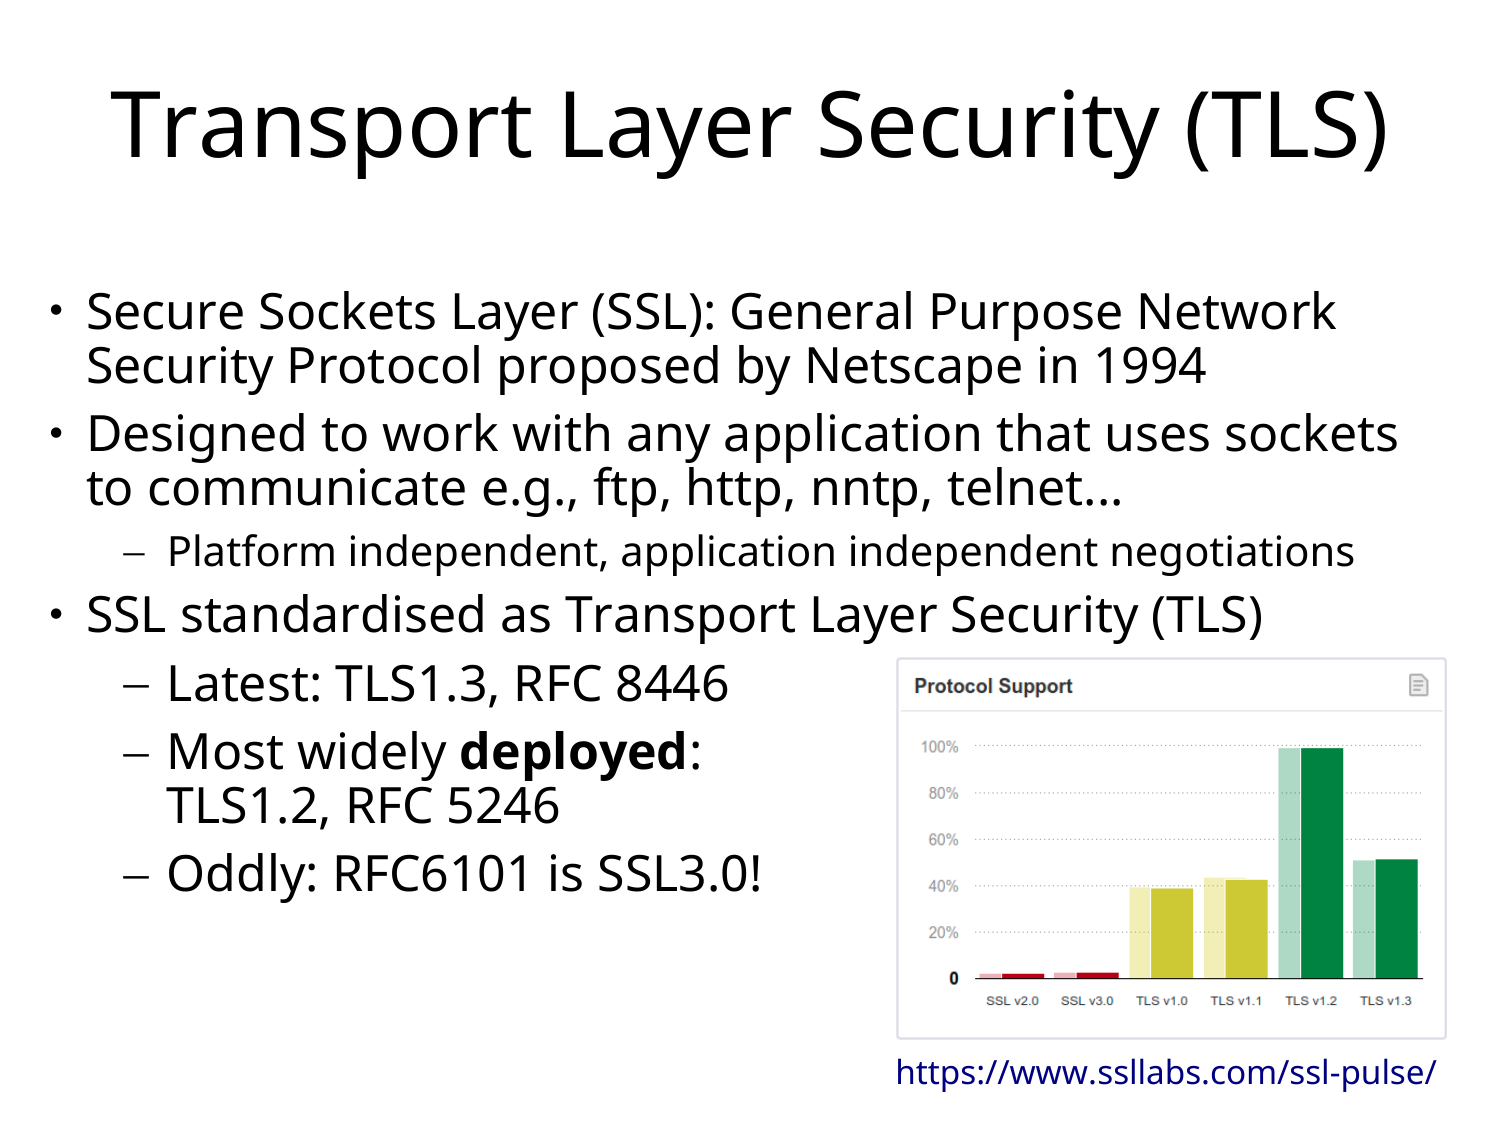

Transport Layer Security (TLS)
Secure Sockets Layer (SSL): General Purpose Network Security Protocol proposed by Netscape in 1994
Designed to work with any application that uses sockets to communicate e.g., ftp, http, nntp, telnet...
Platform independent, application independent negotiations
SSL standardised as Transport Layer Security (TLS)
Latest: TLS1.3, RFC 8446
Most widely deployed:
TLS1.2, RFC 5246
Oddly: RFC6101 is SSL3.0!
https://www.ssllabs.com/ssl-pulse/